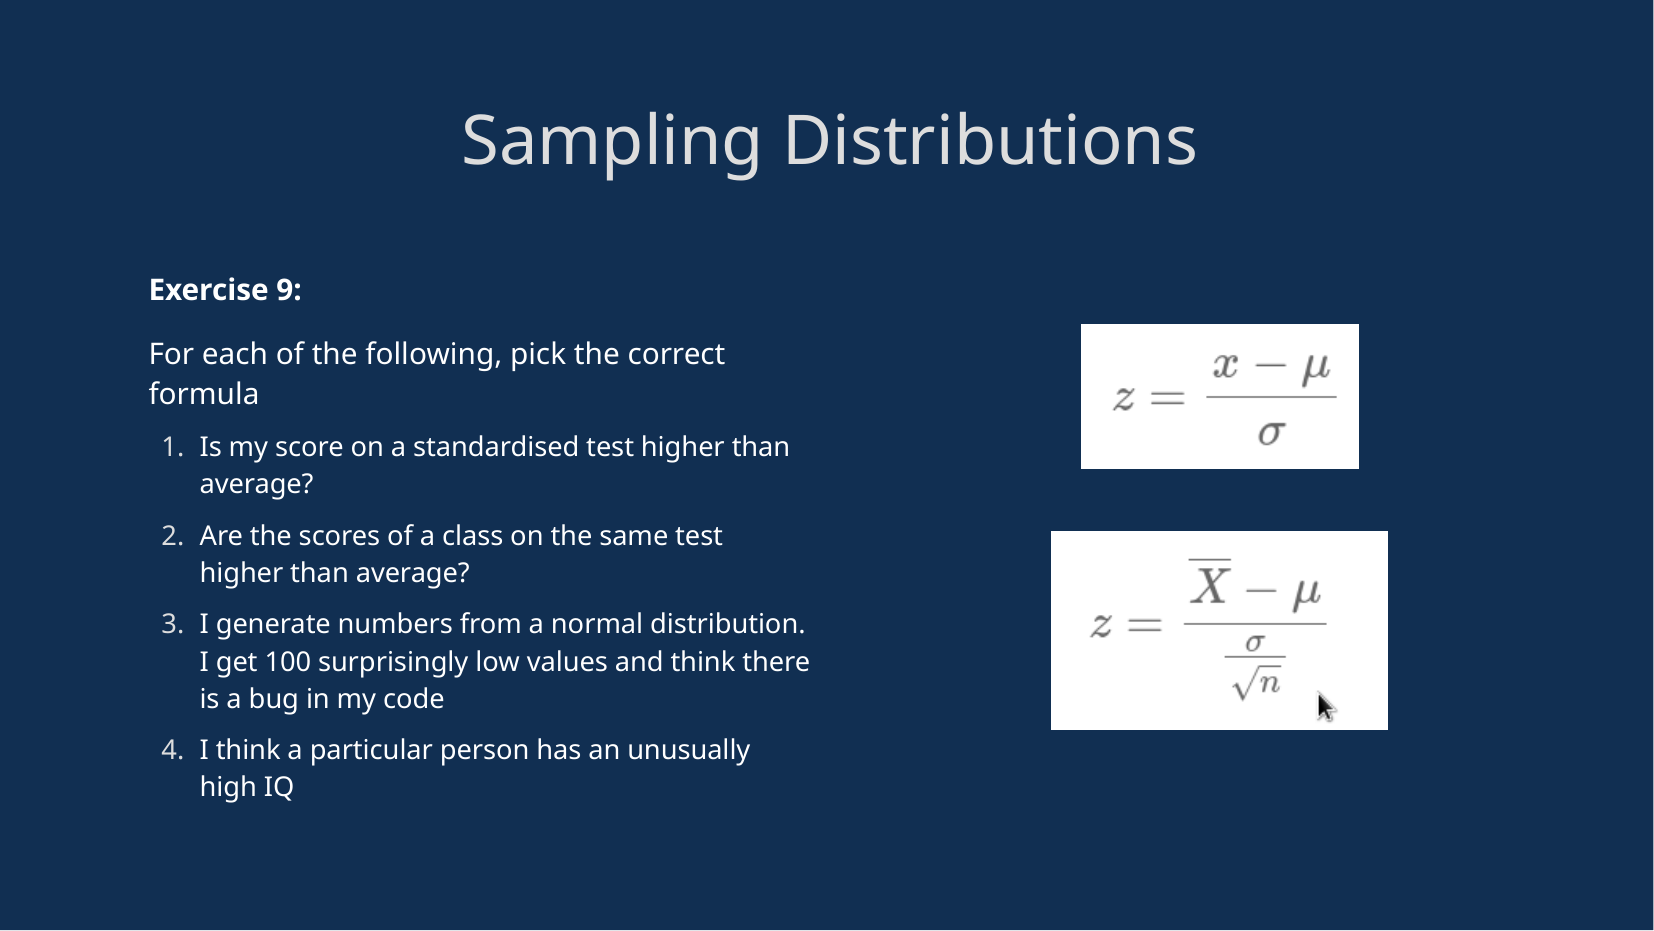

# Sampling Distributions
Exercise 9:
For each of the following, pick the correct formula
Is my score on a standardised test higher than average?
Are the scores of a class on the same test higher than average?
I generate numbers from a normal distribution. I get 100 surprisingly low values and think there is a bug in my code
I think a particular person has an unusually high IQ